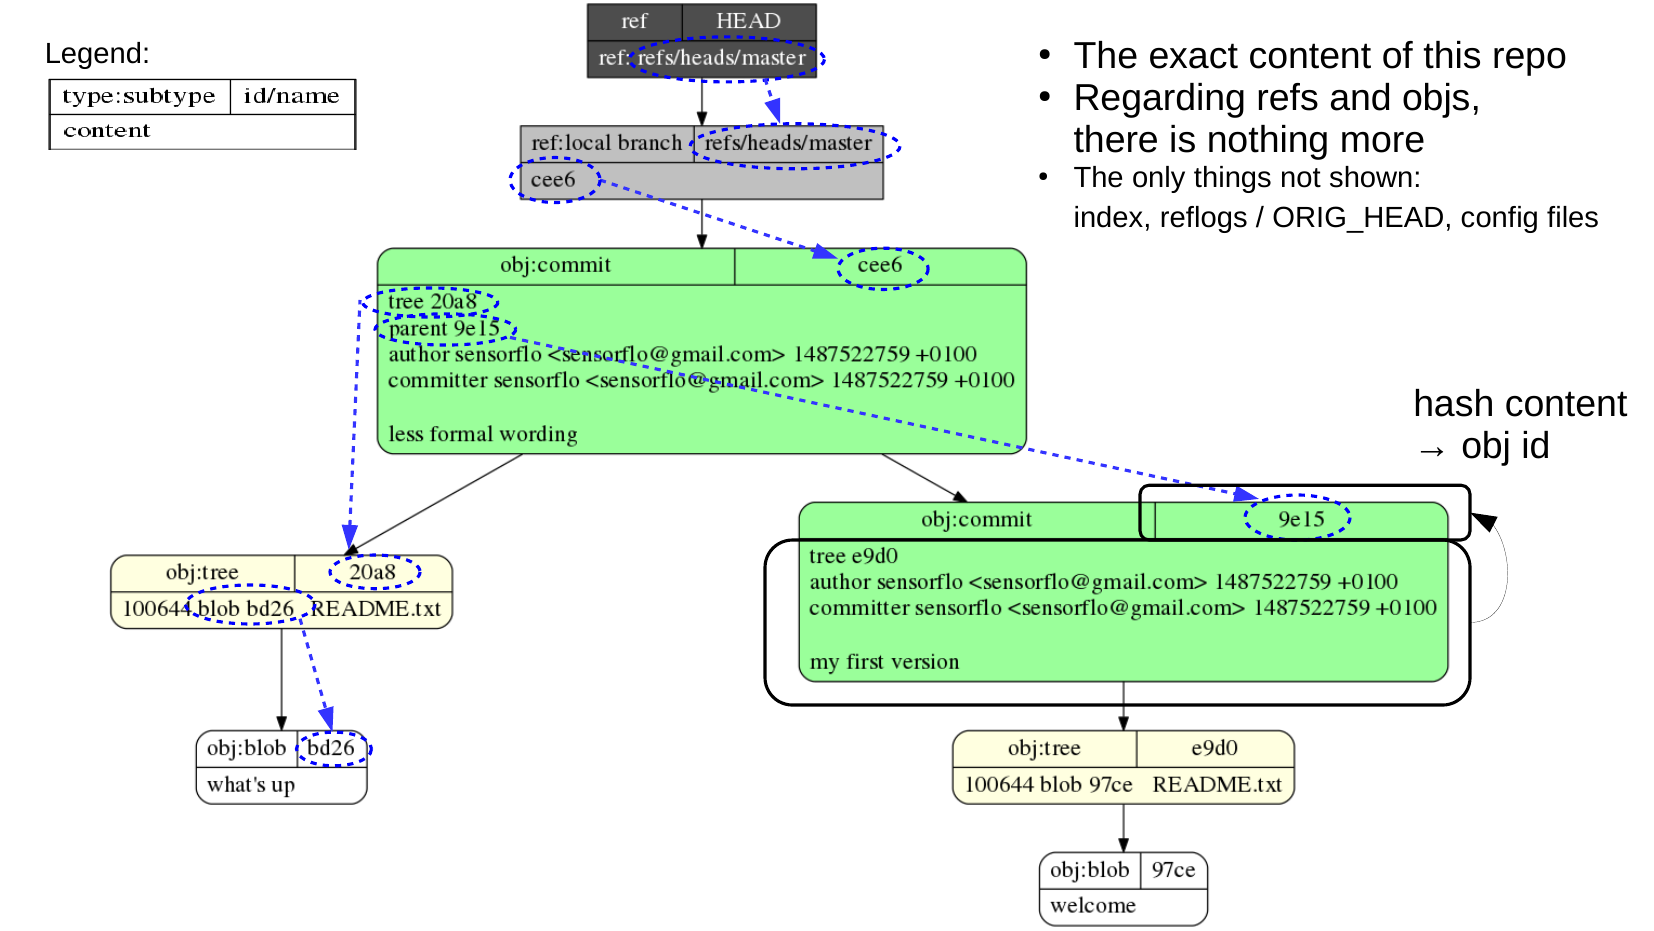

The exact content of this repo
Regarding refs and objs,
there is nothing more
The only things not shown:
index, reflogs / ORIG_HEAD, config files
Legend:
hash content
→ obj id